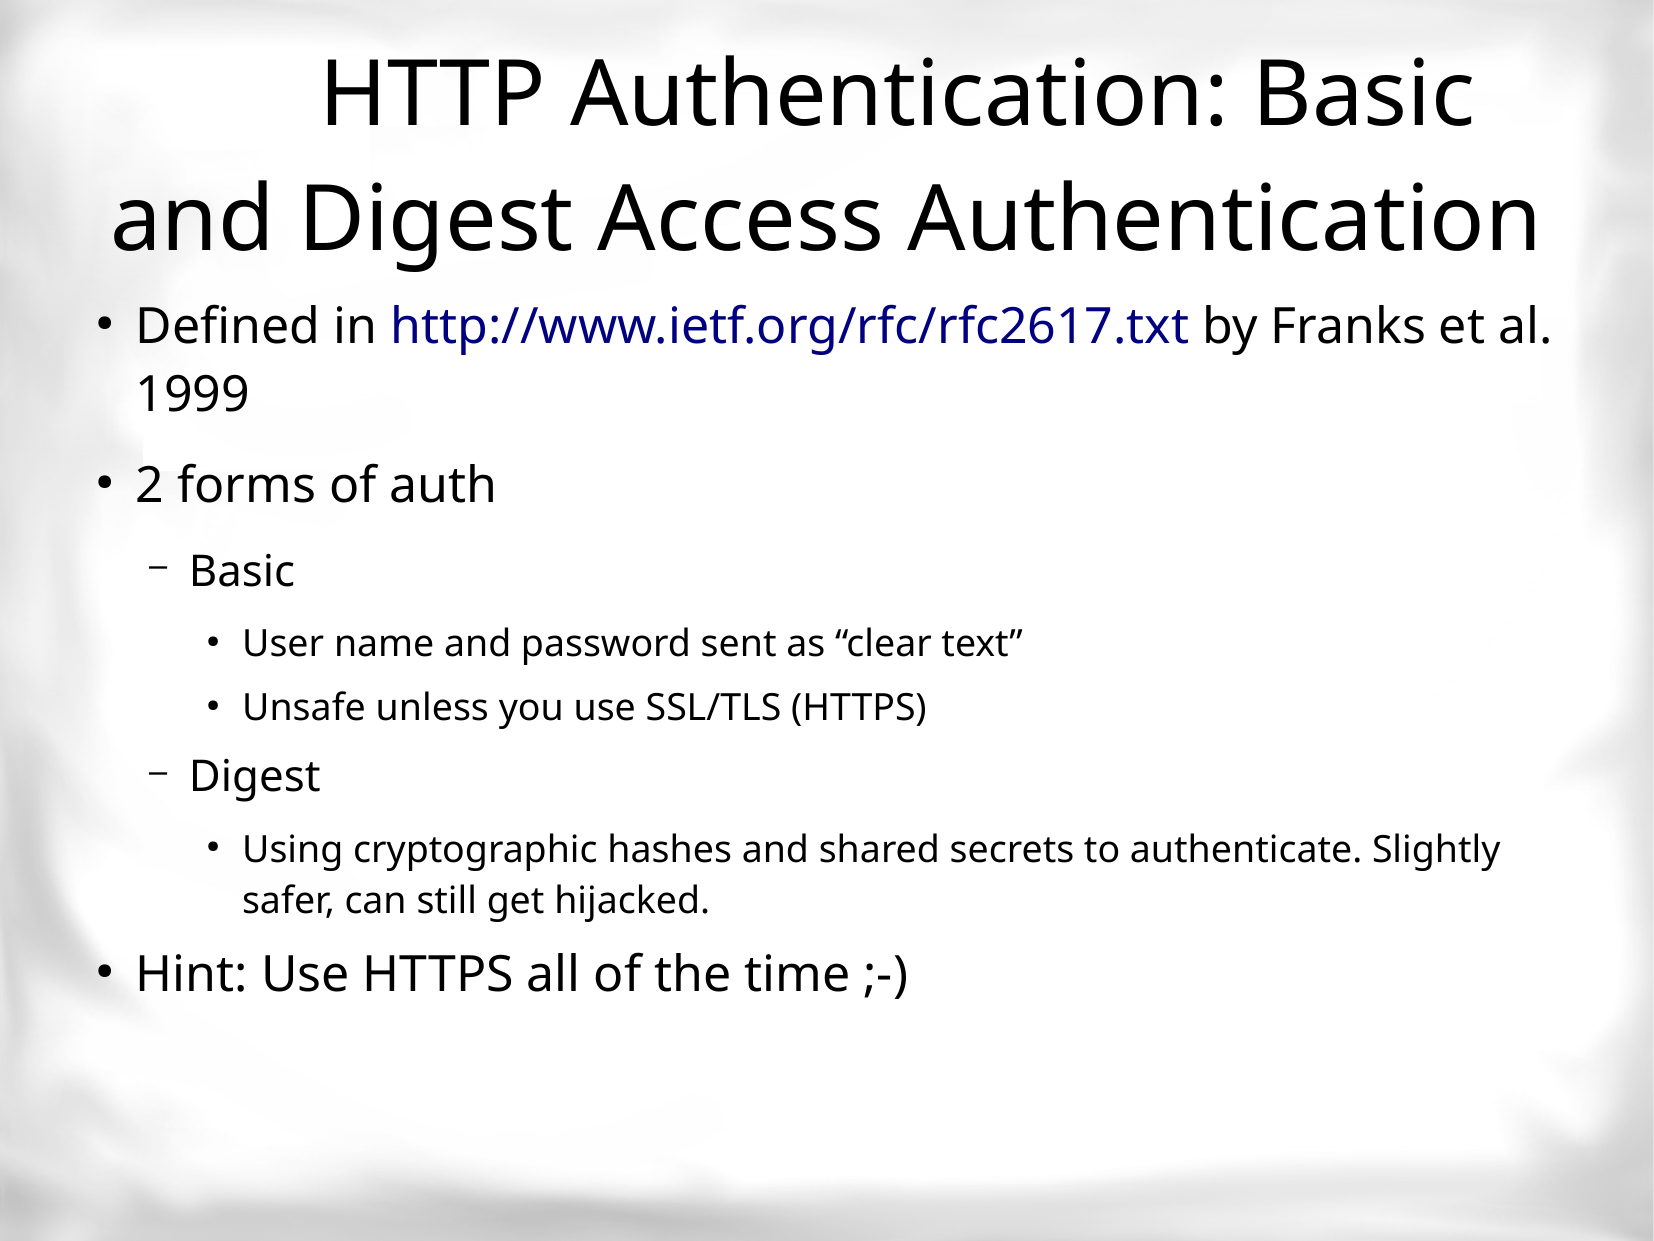

# HTTP Authentication: Basic and Digest Access Authentication
Defined in http://www.ietf.org/rfc/rfc2617.txt by Franks et al. 1999
2 forms of auth
Basic
User name and password sent as “clear text”
Unsafe unless you use SSL/TLS (HTTPS)
Digest
Using cryptographic hashes and shared secrets to authenticate. Slightly safer, can still get hijacked.
Hint: Use HTTPS all of the time ;-)